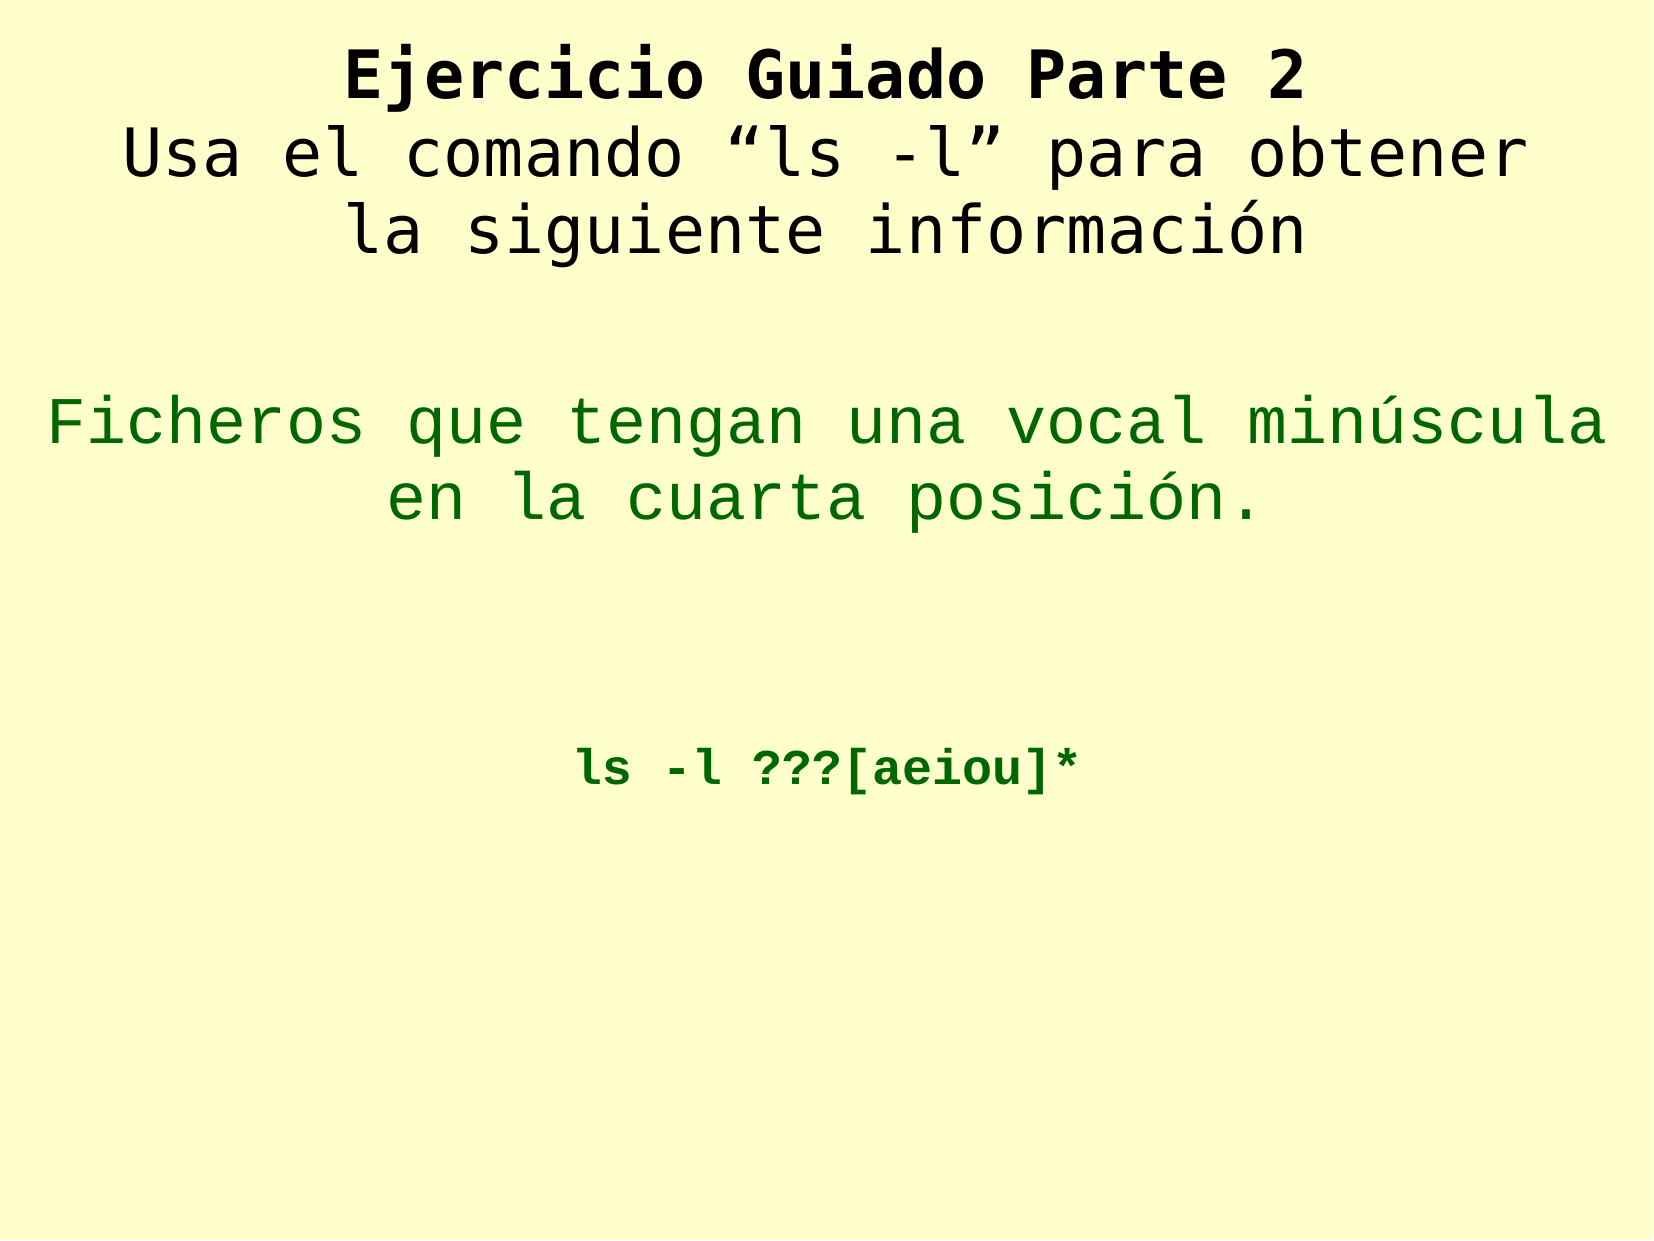

# Ejercicio Guiado Parte 2 Usa el comando “ls -l” para obtener la siguiente información
Ficheros que tengan una vocal minúscula en la cuarta posición.
ls -l ???[aeiou]*